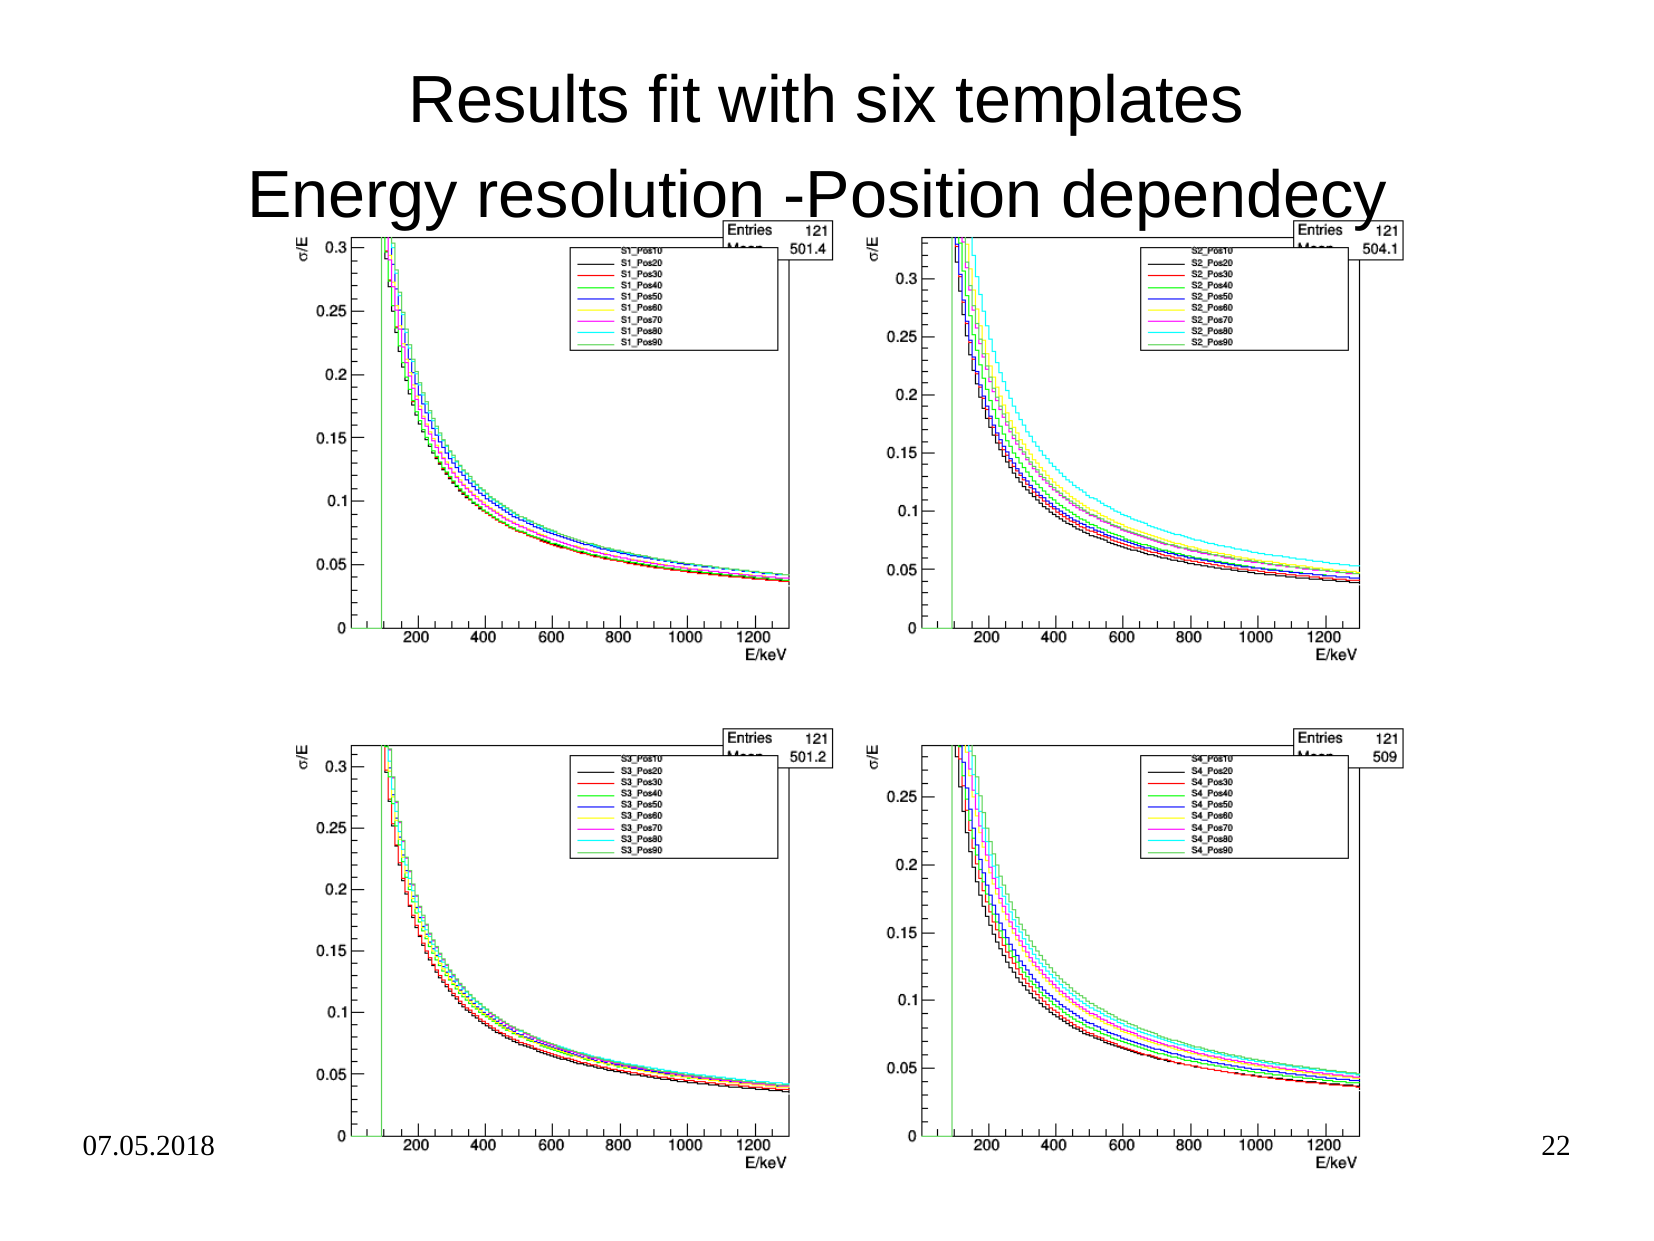

# Results fit with six templates
Energy resolution -Position dependecy
07.05.2018
22